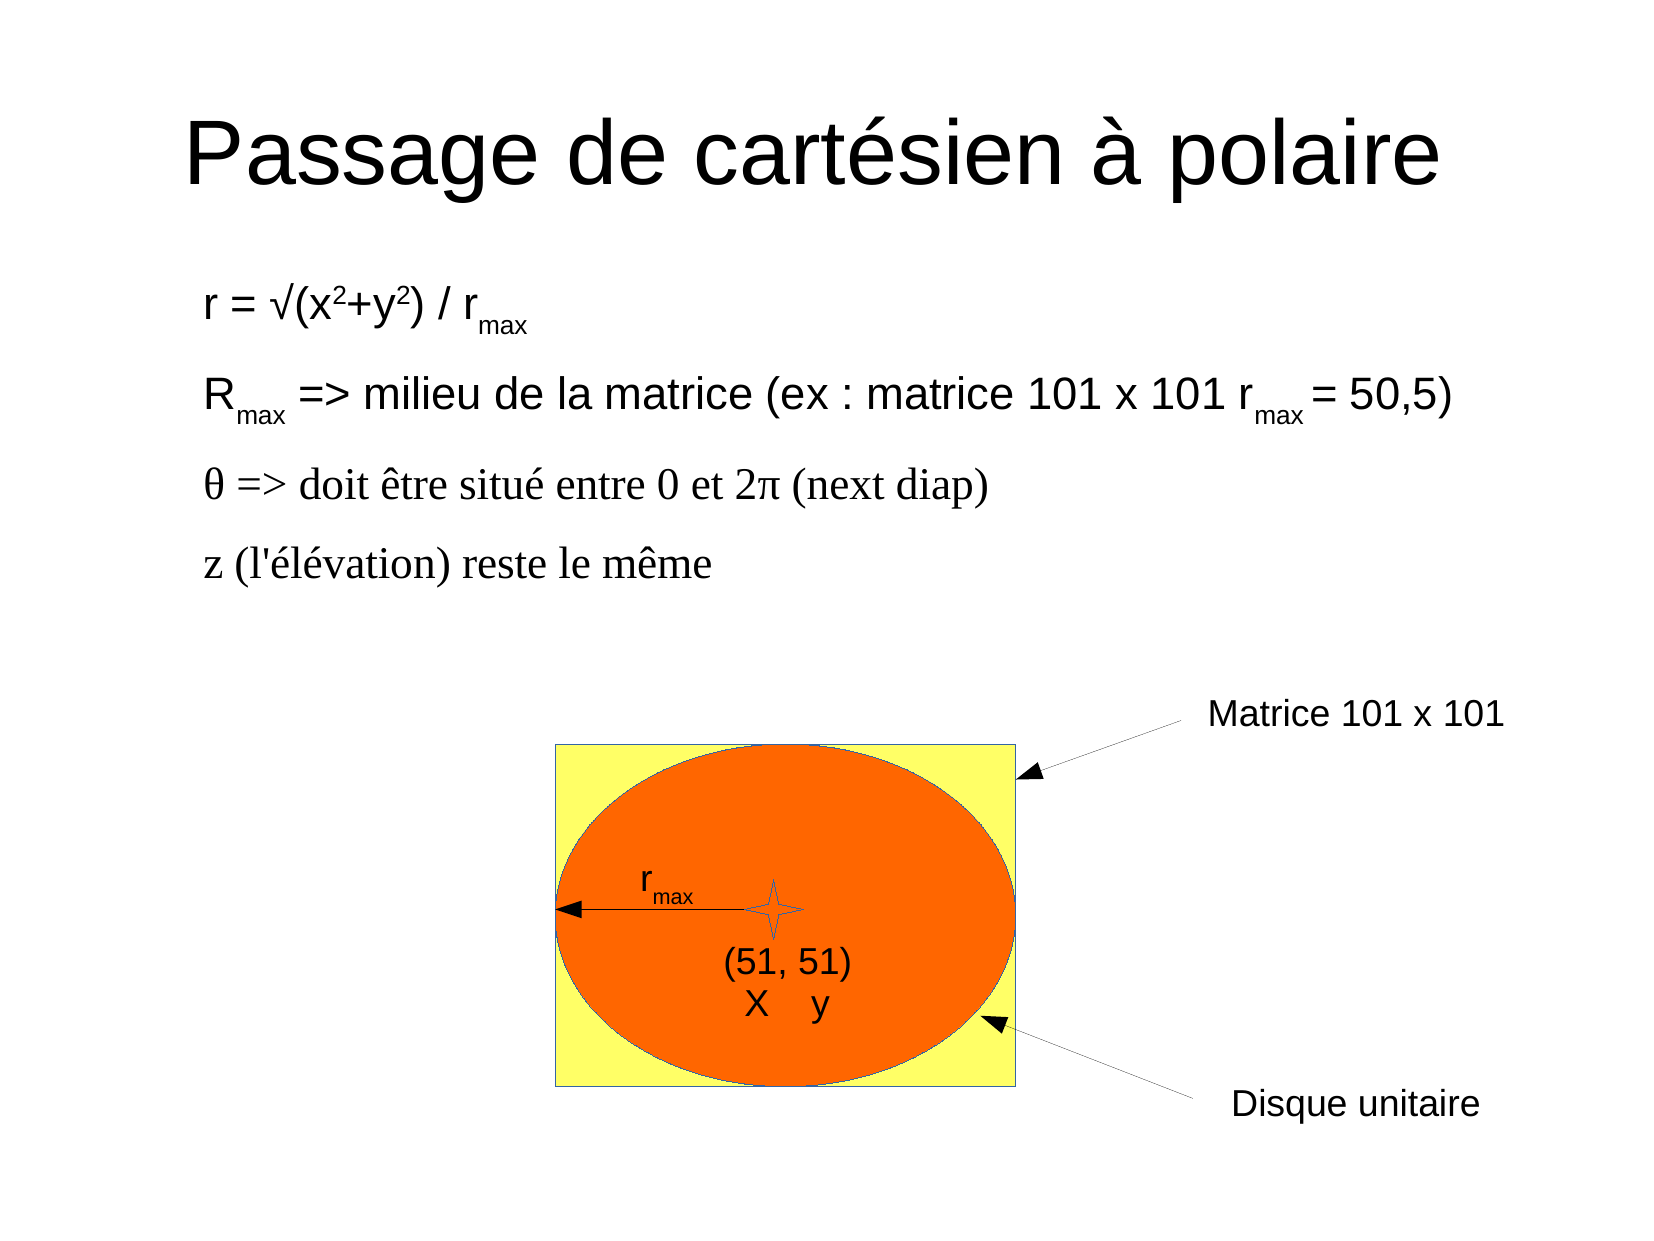

# Passage de cartésien à polaire
r = √(x2+y2) / rmax
Rmax => milieu de la matrice (ex : matrice 101 x 101 rmax = 50,5)
θ => doit être situé entre 0 et 2π (next diap)
z (l'élévation) reste le même
Matrice 101 x 101
rmax
(51, 51)
 X y
Disque unitaire